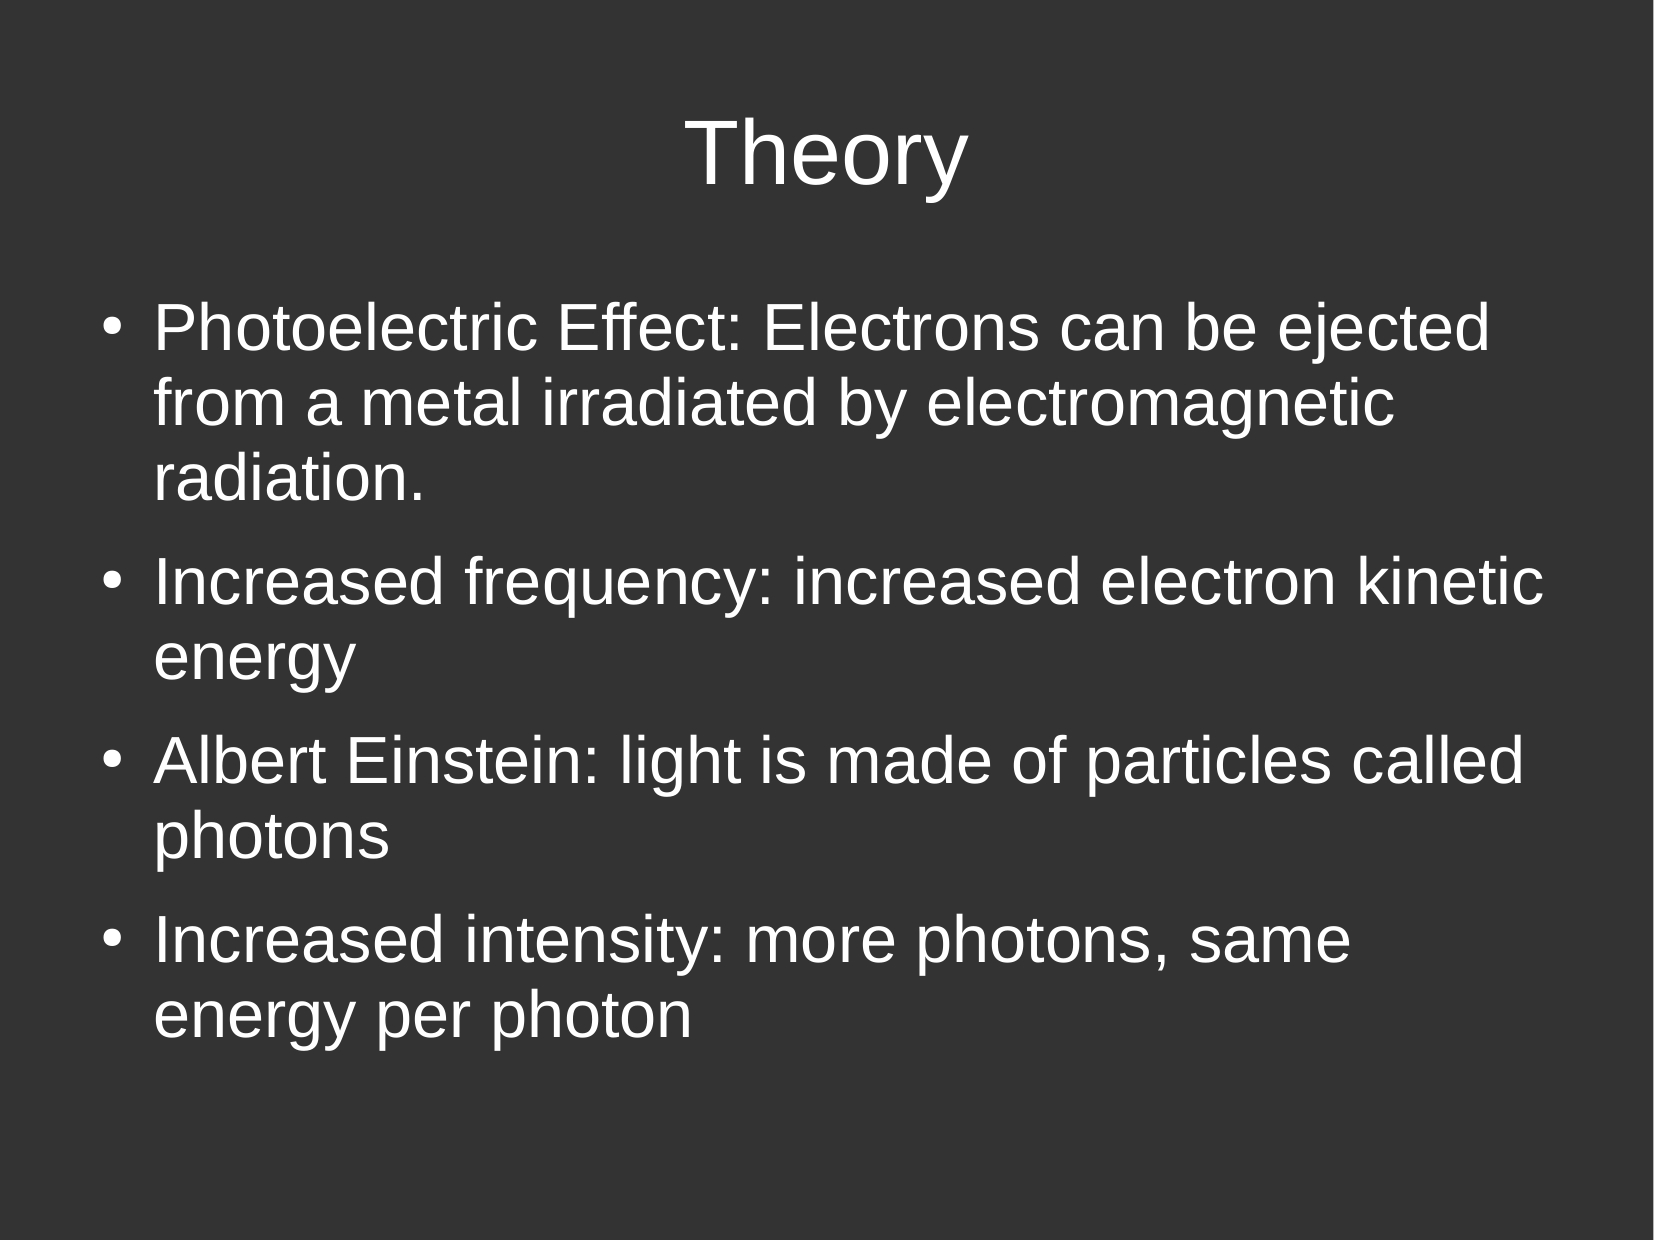

# Theory
Photoelectric Effect: Electrons can be ejected from a metal irradiated by electromagnetic radiation.
Increased frequency: increased electron kinetic energy
Albert Einstein: light is made of particles called photons
Increased intensity: more photons, same energy per photon